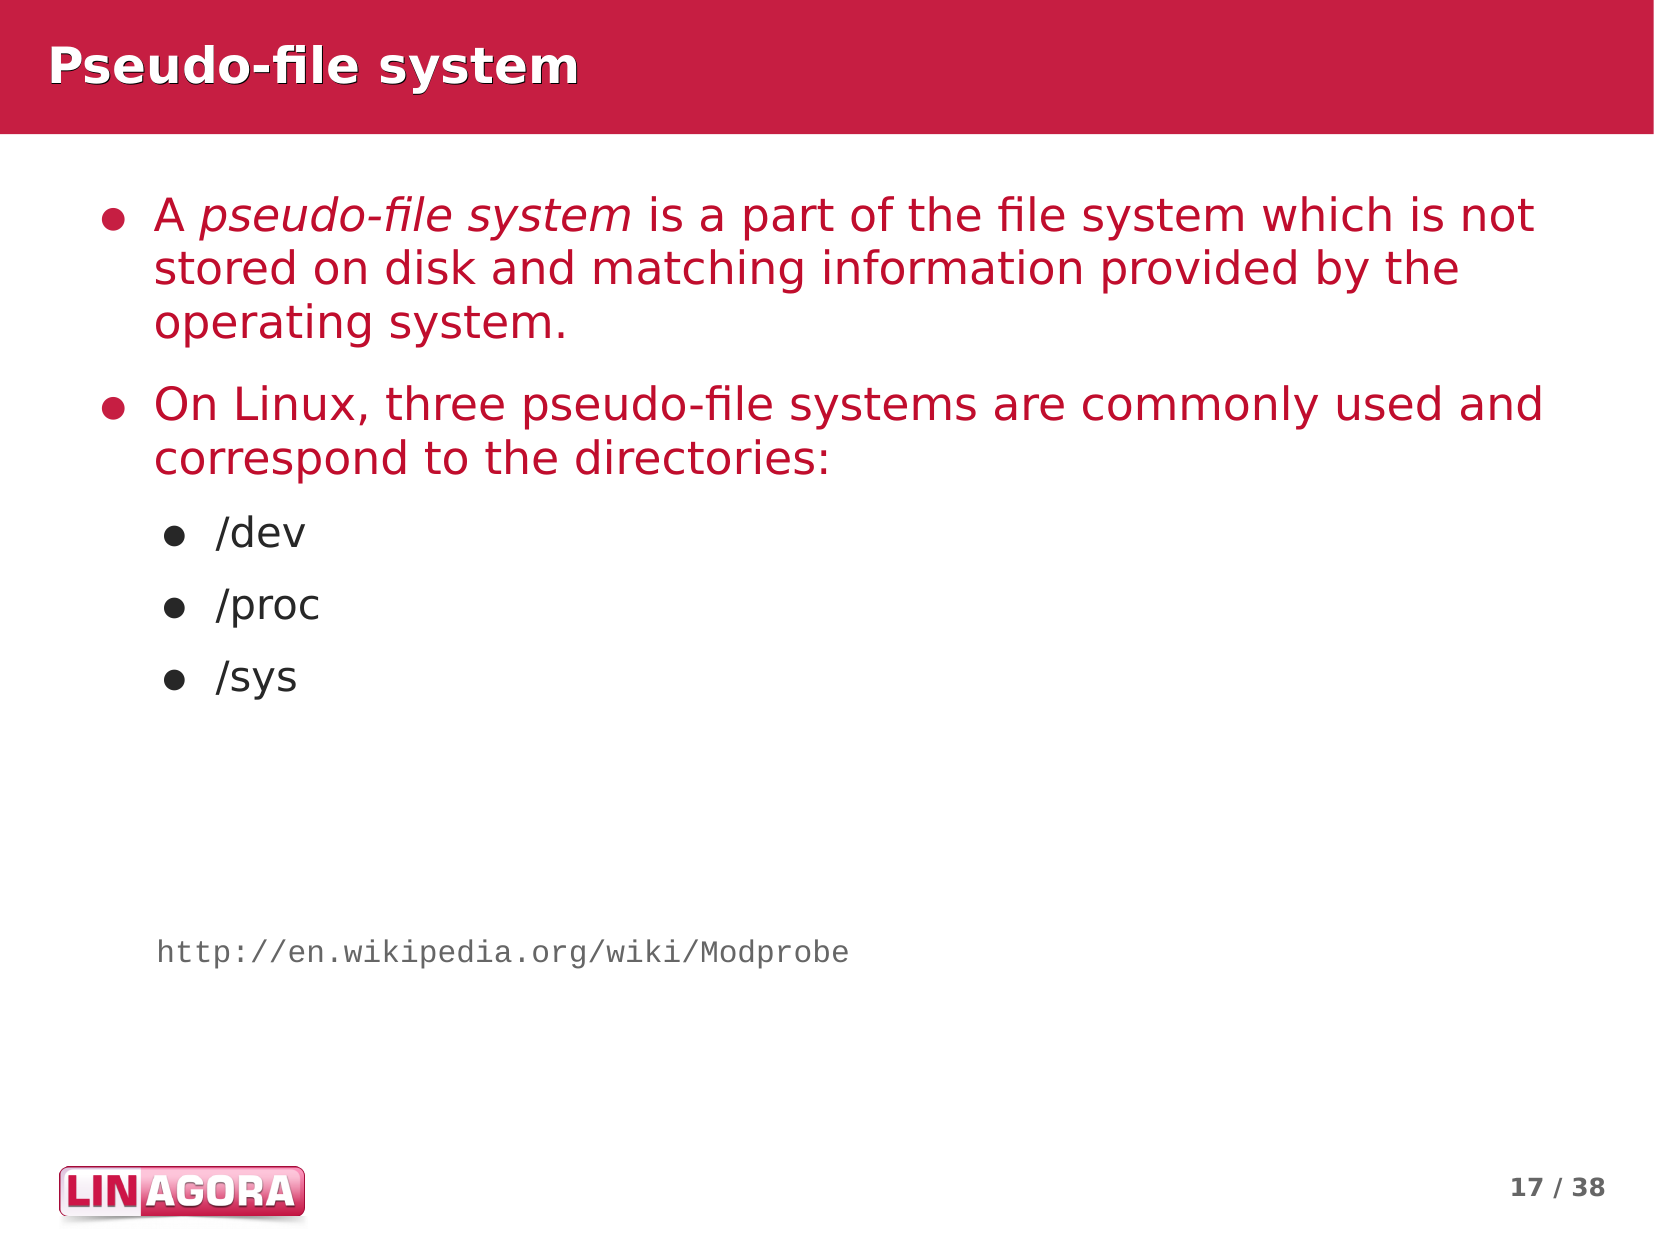

# Pseudo-file system
A pseudo-file system is a part of the file system which is not stored on disk and matching information provided by the operating system.
On Linux, three pseudo-file systems are commonly used and correspond to the directories:
/dev
/proc
/sys
http://en.wikipedia.org/wiki/Modprobe